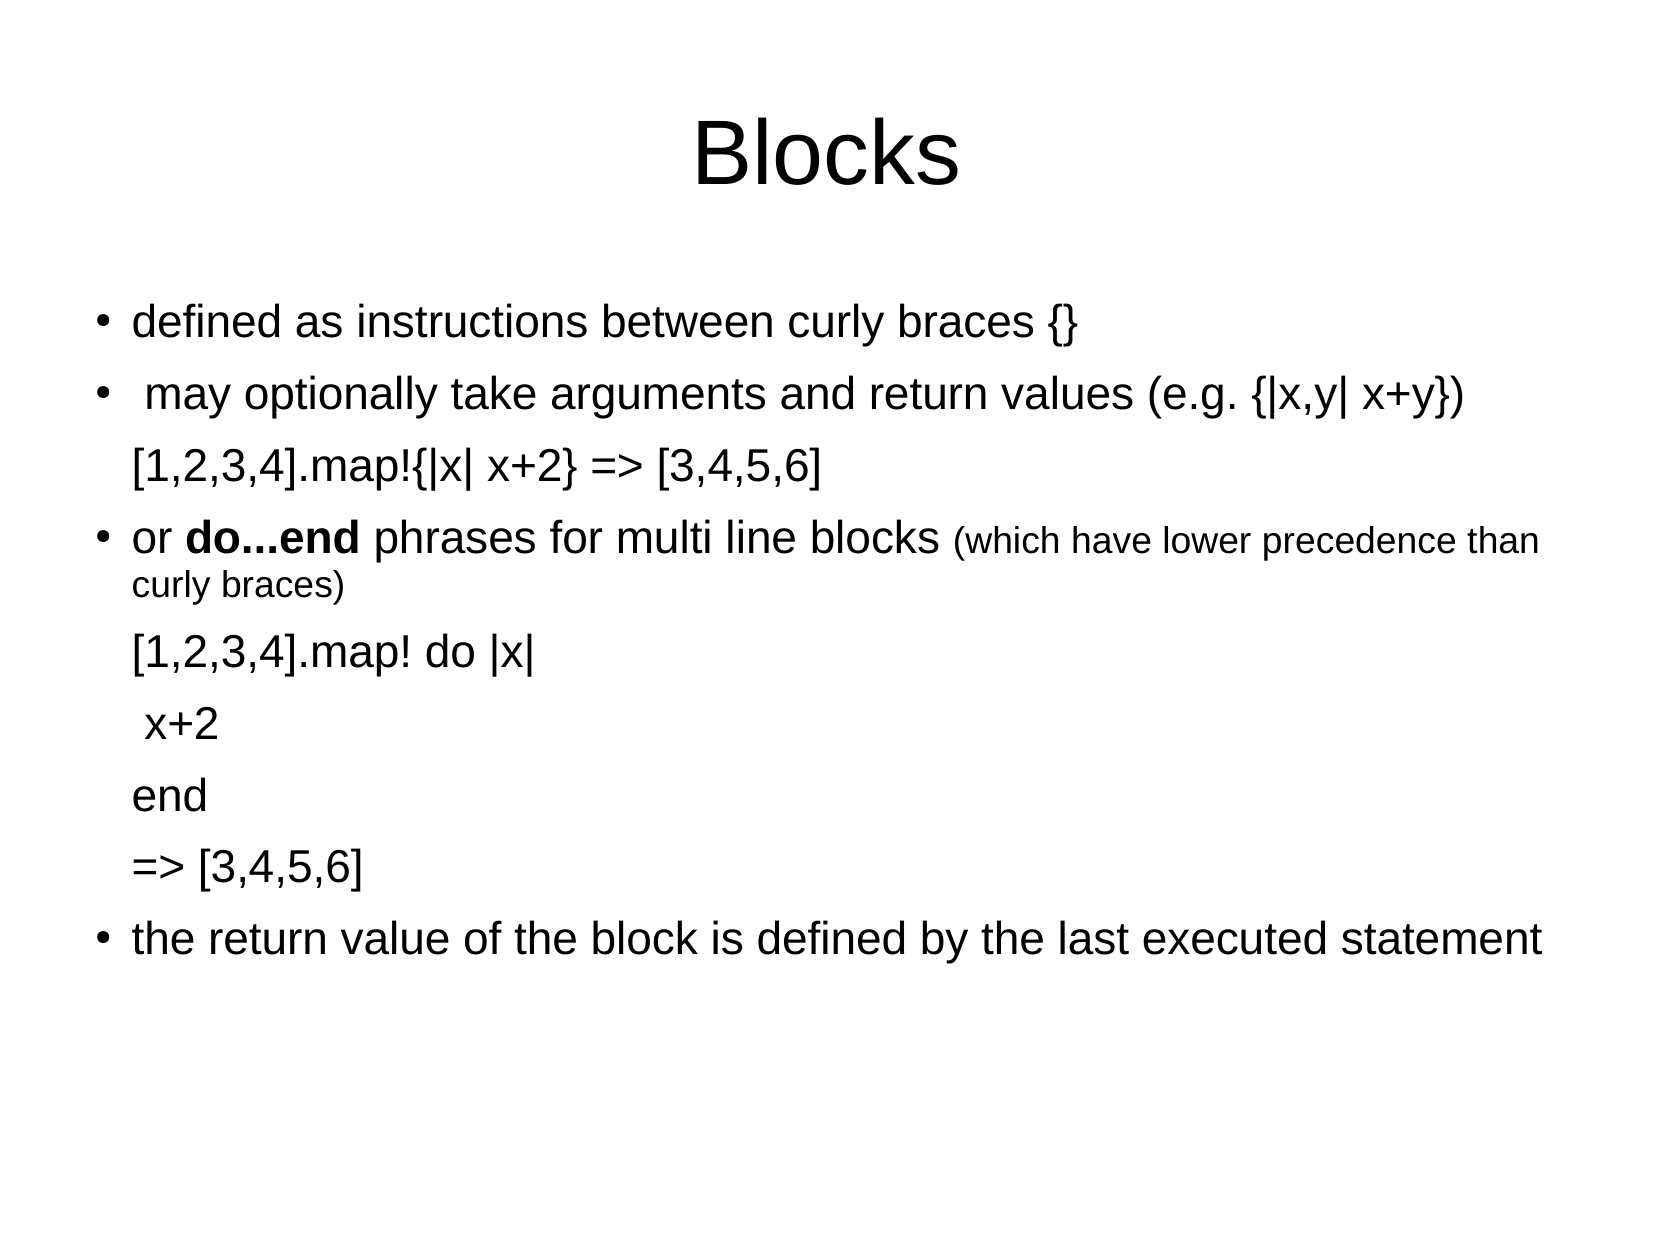

# Blocks
defined as instructions between curly braces {}
 may optionally take arguments and return values (e.g. {|x,y| x+y})
[1,2,3,4].map!{|x| x+2} => [3,4,5,6]
or do...end phrases for multi line blocks (which have lower precedence than curly braces)
[1,2,3,4].map! do |x|
 x+2
end
=> [3,4,5,6]
the return value of the block is defined by the last executed statement